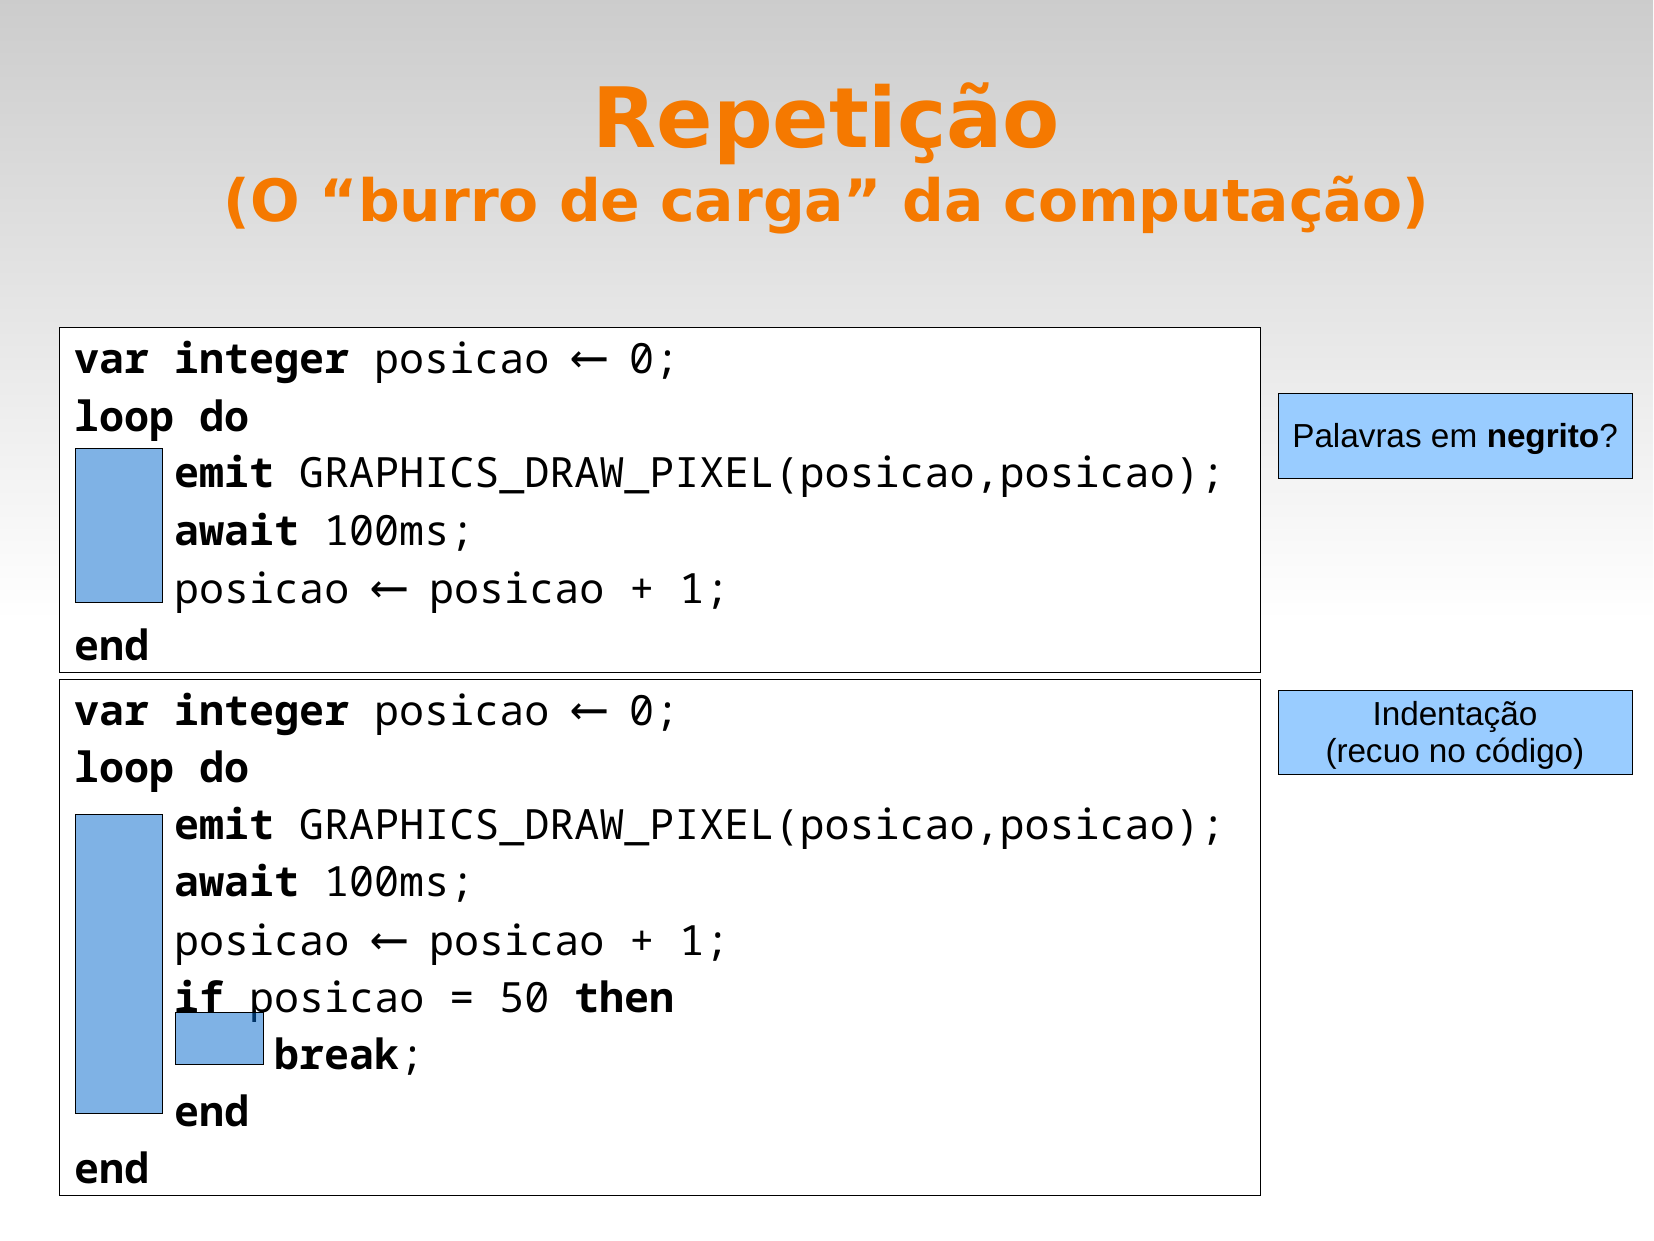

# Repetição (O “burro de carga” da computação)
var integer posicao ⟵ 0;
loop do
 emit GRAPHICS_DRAW_PIXEL(posicao,posicao);
 await 100ms;
 posicao ⟵ posicao + 1;
end
Palavras em negrito?
var integer posicao ⟵ 0;
loop do
 emit GRAPHICS_DRAW_PIXEL(posicao,posicao);
 await 100ms;
 posicao ⟵ posicao + 1;
 if posicao = 50 then
 break;
 end
end
Indentação
(recuo no código)